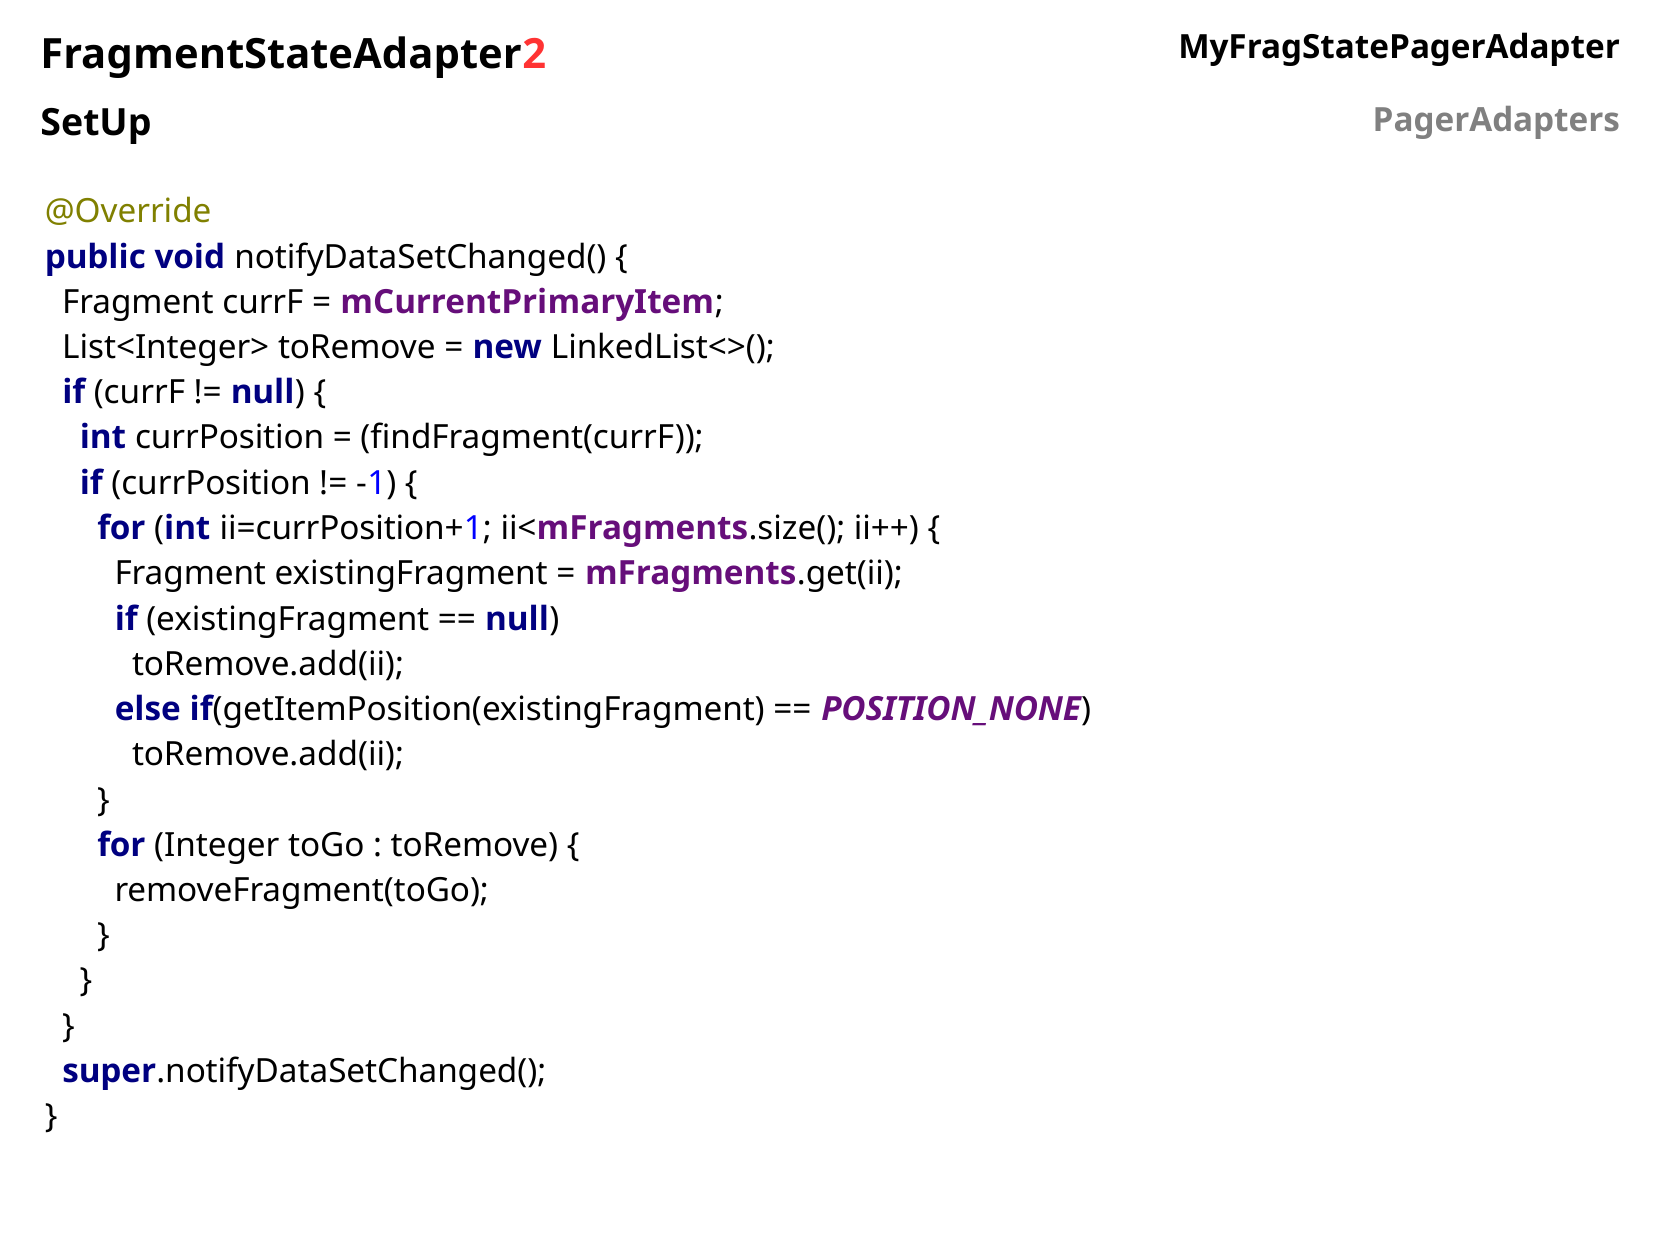

| FragmentStateAdapter2 | MyFragStatePagerAdapter |
| --- | --- |
| SetUp | PagerAdapters |
MyPlainPagerAdapter - UML diagram
@Override
public void notifyDataSetChanged() {
 Fragment currF = mCurrentPrimaryItem;
 List<Integer> toRemove = new LinkedList<>();
 if (currF != null) {
 int currPosition = (findFragment(currF));
 if (currPosition != -1) {
 for (int ii=currPosition+1; ii<mFragments.size(); ii++) {
 Fragment existingFragment = mFragments.get(ii);
 if (existingFragment == null)
 toRemove.add(ii);
 else if(getItemPosition(existingFragment) == POSITION_NONE)
 toRemove.add(ii);
 }
 for (Integer toGo : toRemove) {
 removeFragment(toGo);
 }
 }
 }
 super.notifyDataSetChanged();
}